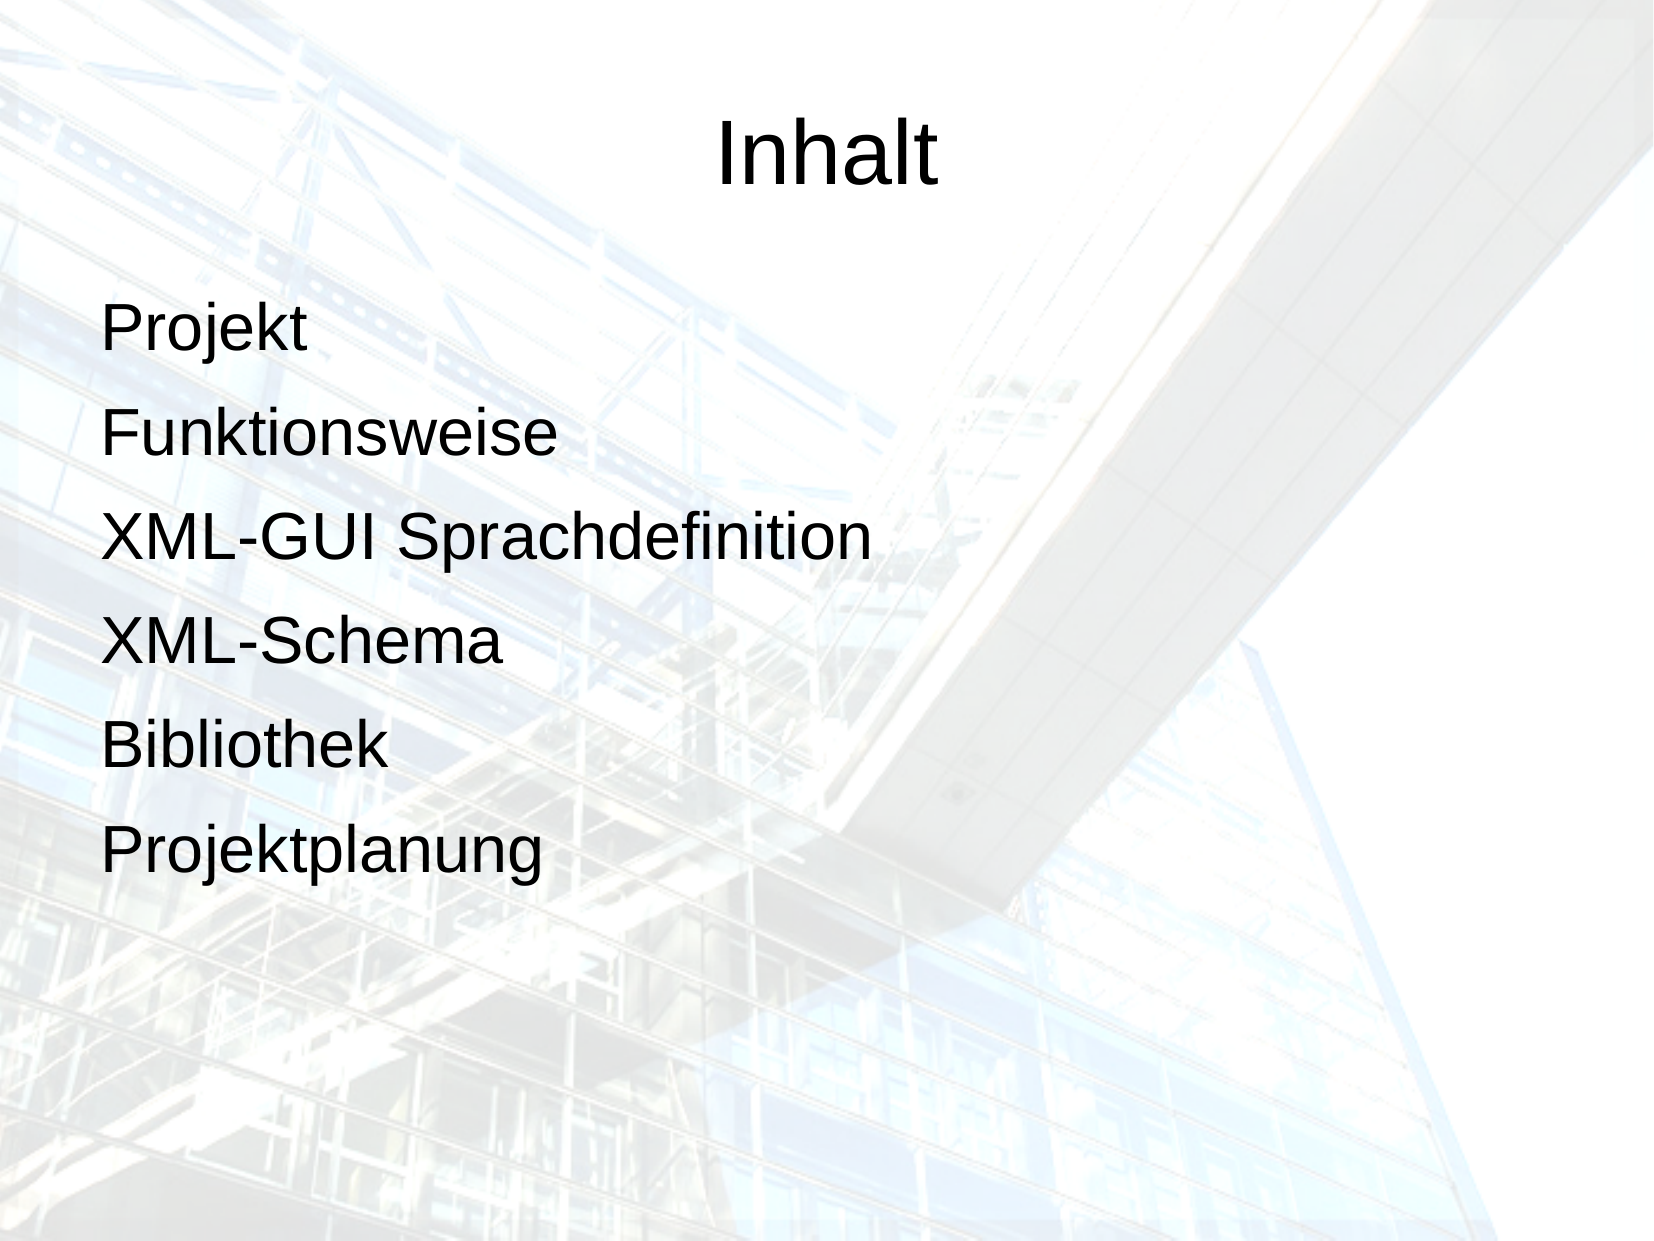

# Inhalt
Projekt
Funktionsweise
XML-GUI Sprachdefinition
XML-Schema
Bibliothek
Projektplanung